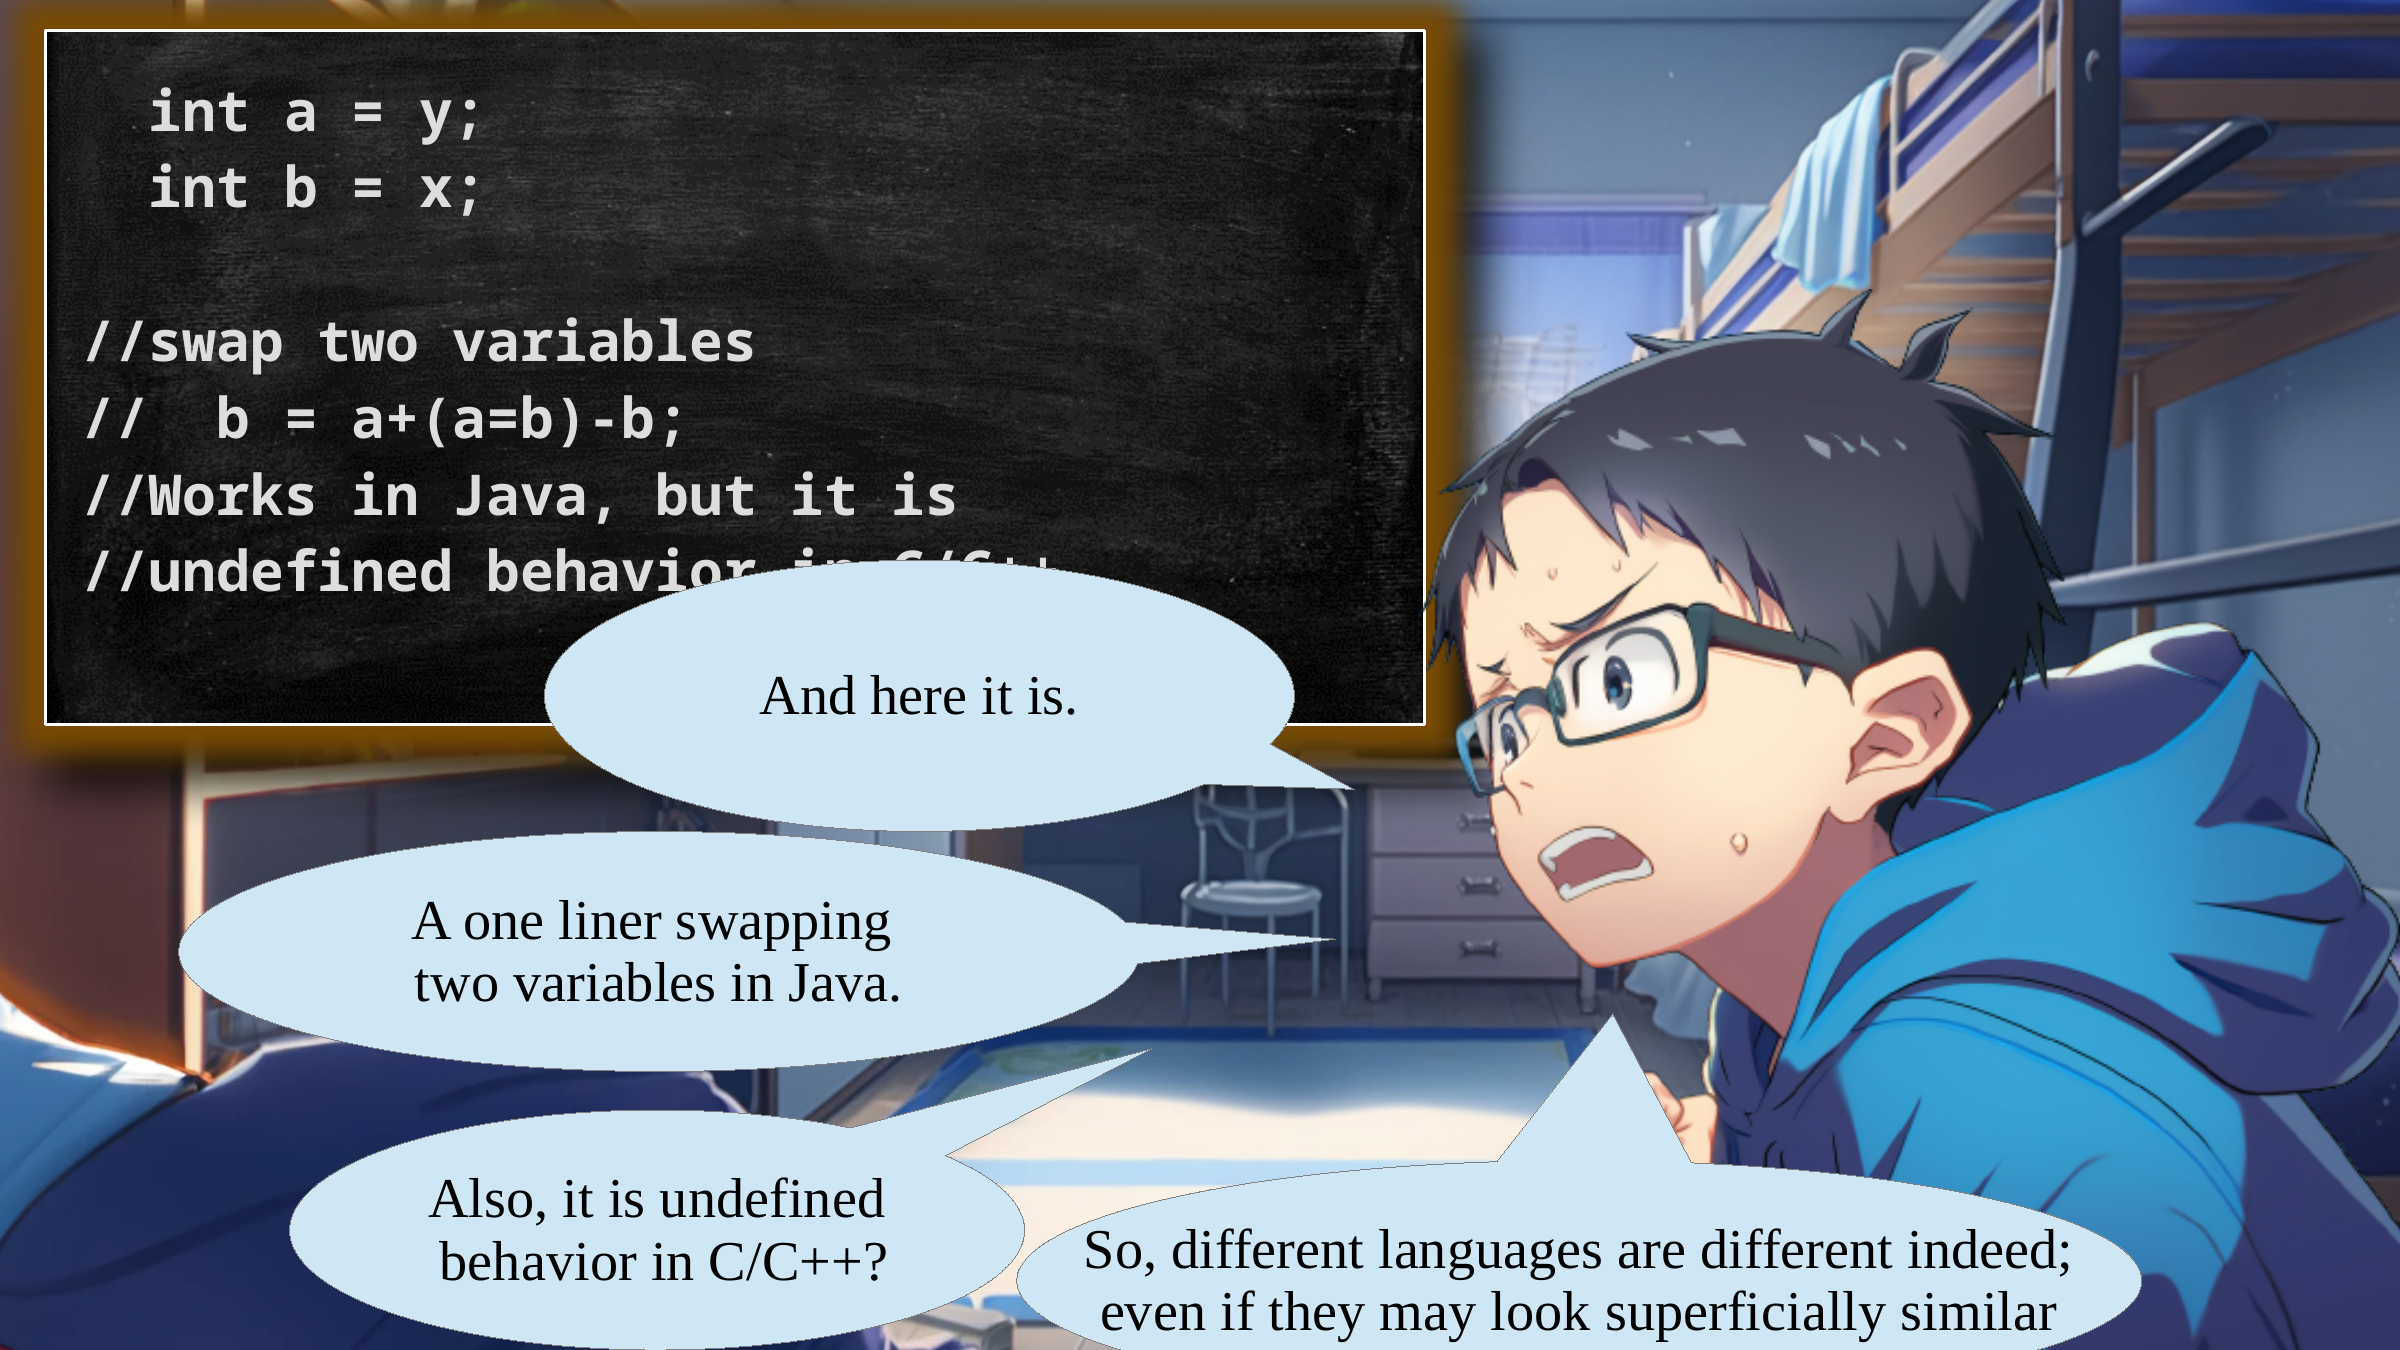

int a = y;
 int b = x;
//swap two variables
// b = a+(a=b)-b;
//Works in Java, but it is
//undefined behavior in C/C++
And here it is.
A one liner swapping
two variables in Java.
Also, it is undefined
 behavior in C/C++?
So, different languages are different indeed;
even if they may look superficially similar